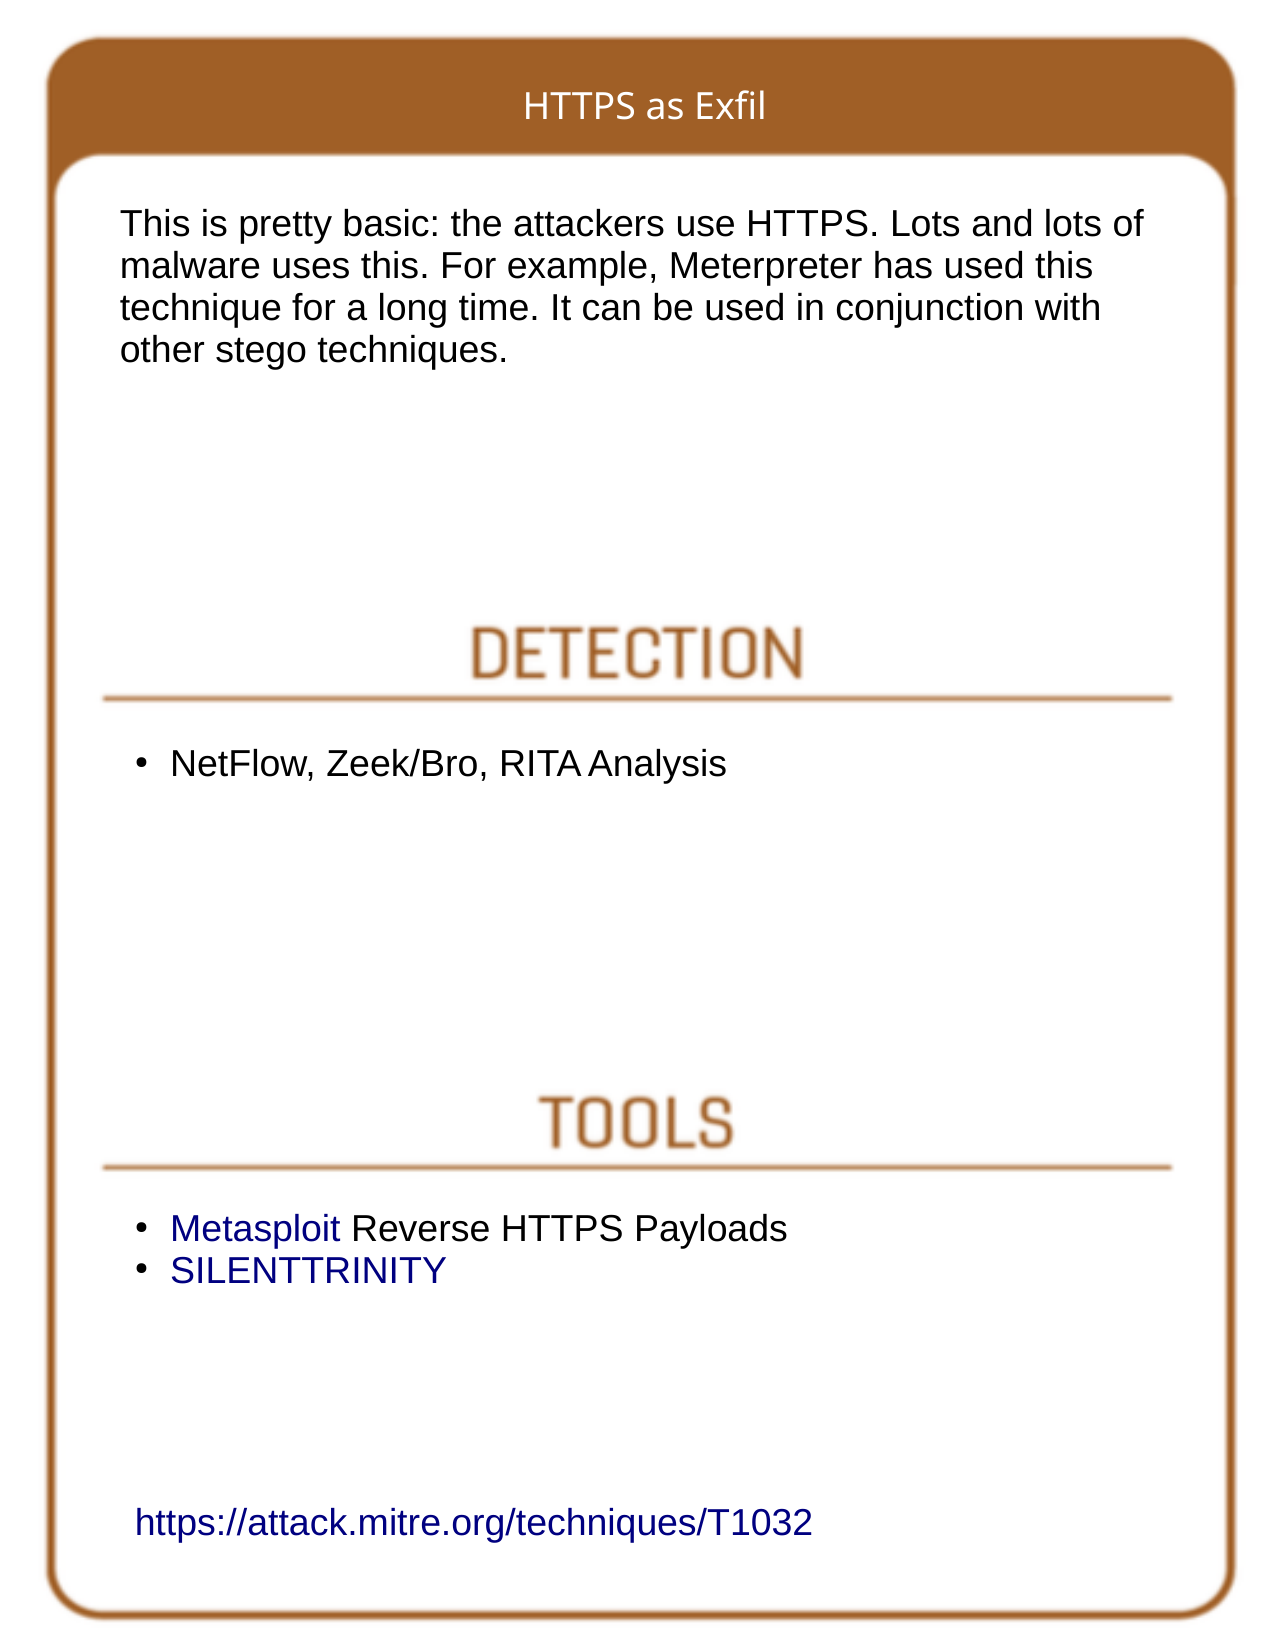

HTTPS as Exfil
This is pretty basic: the attackers use HTTPS. Lots and lots of malware uses this. For example, Meterpreter has used this technique for a long time. It can be used in conjunction with other stego techniques.
NetFlow, Zeek/Bro, RITA Analysis
Metasploit Reverse HTTPS Payloads
SILENTTRINITY
https://attack.mitre.org/techniques/T1032